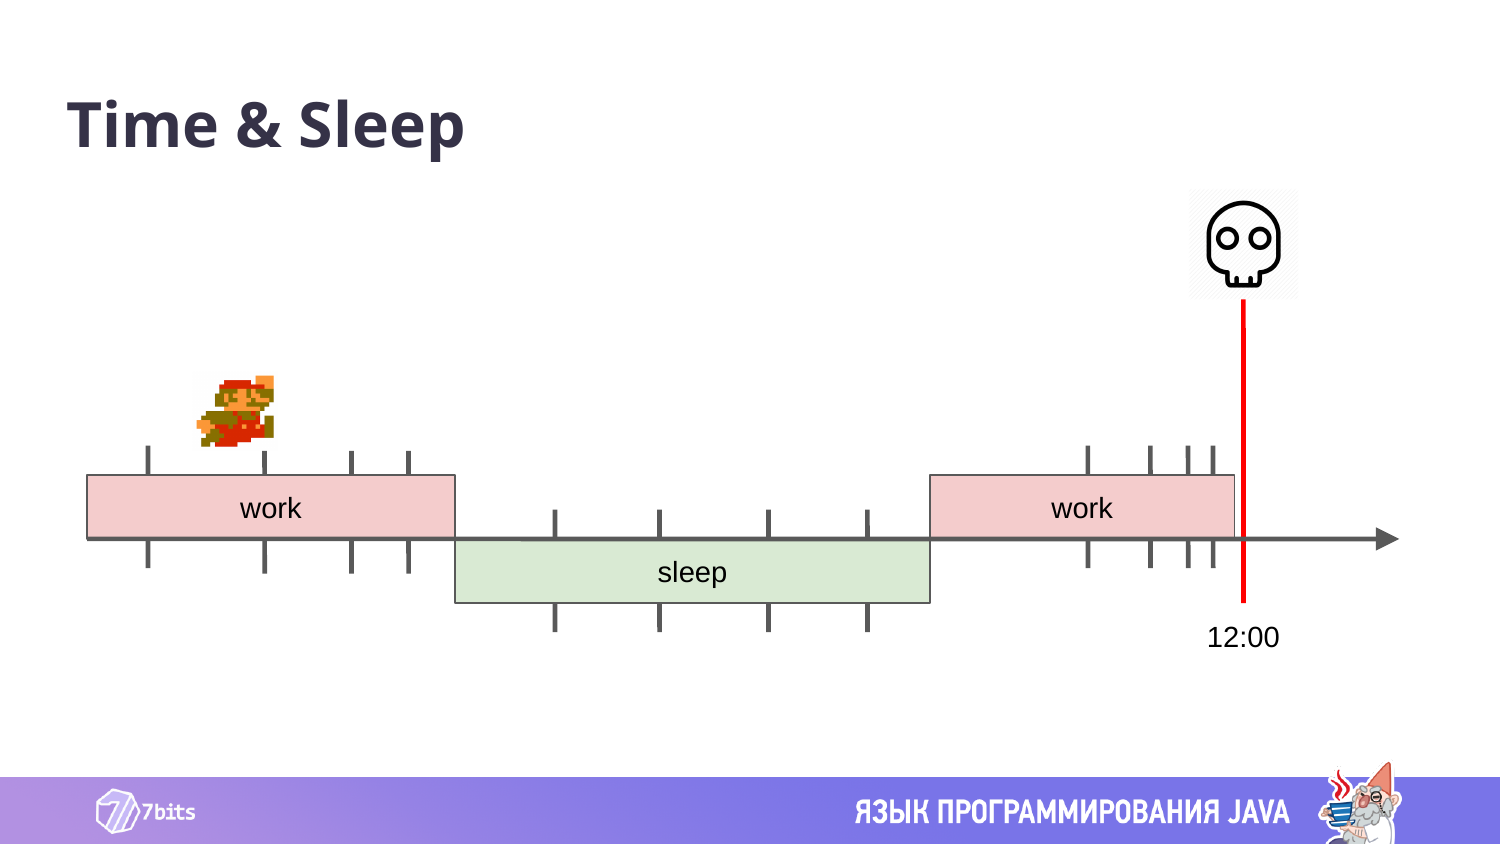

# Time & Sleep
work
work
sleep
12:00